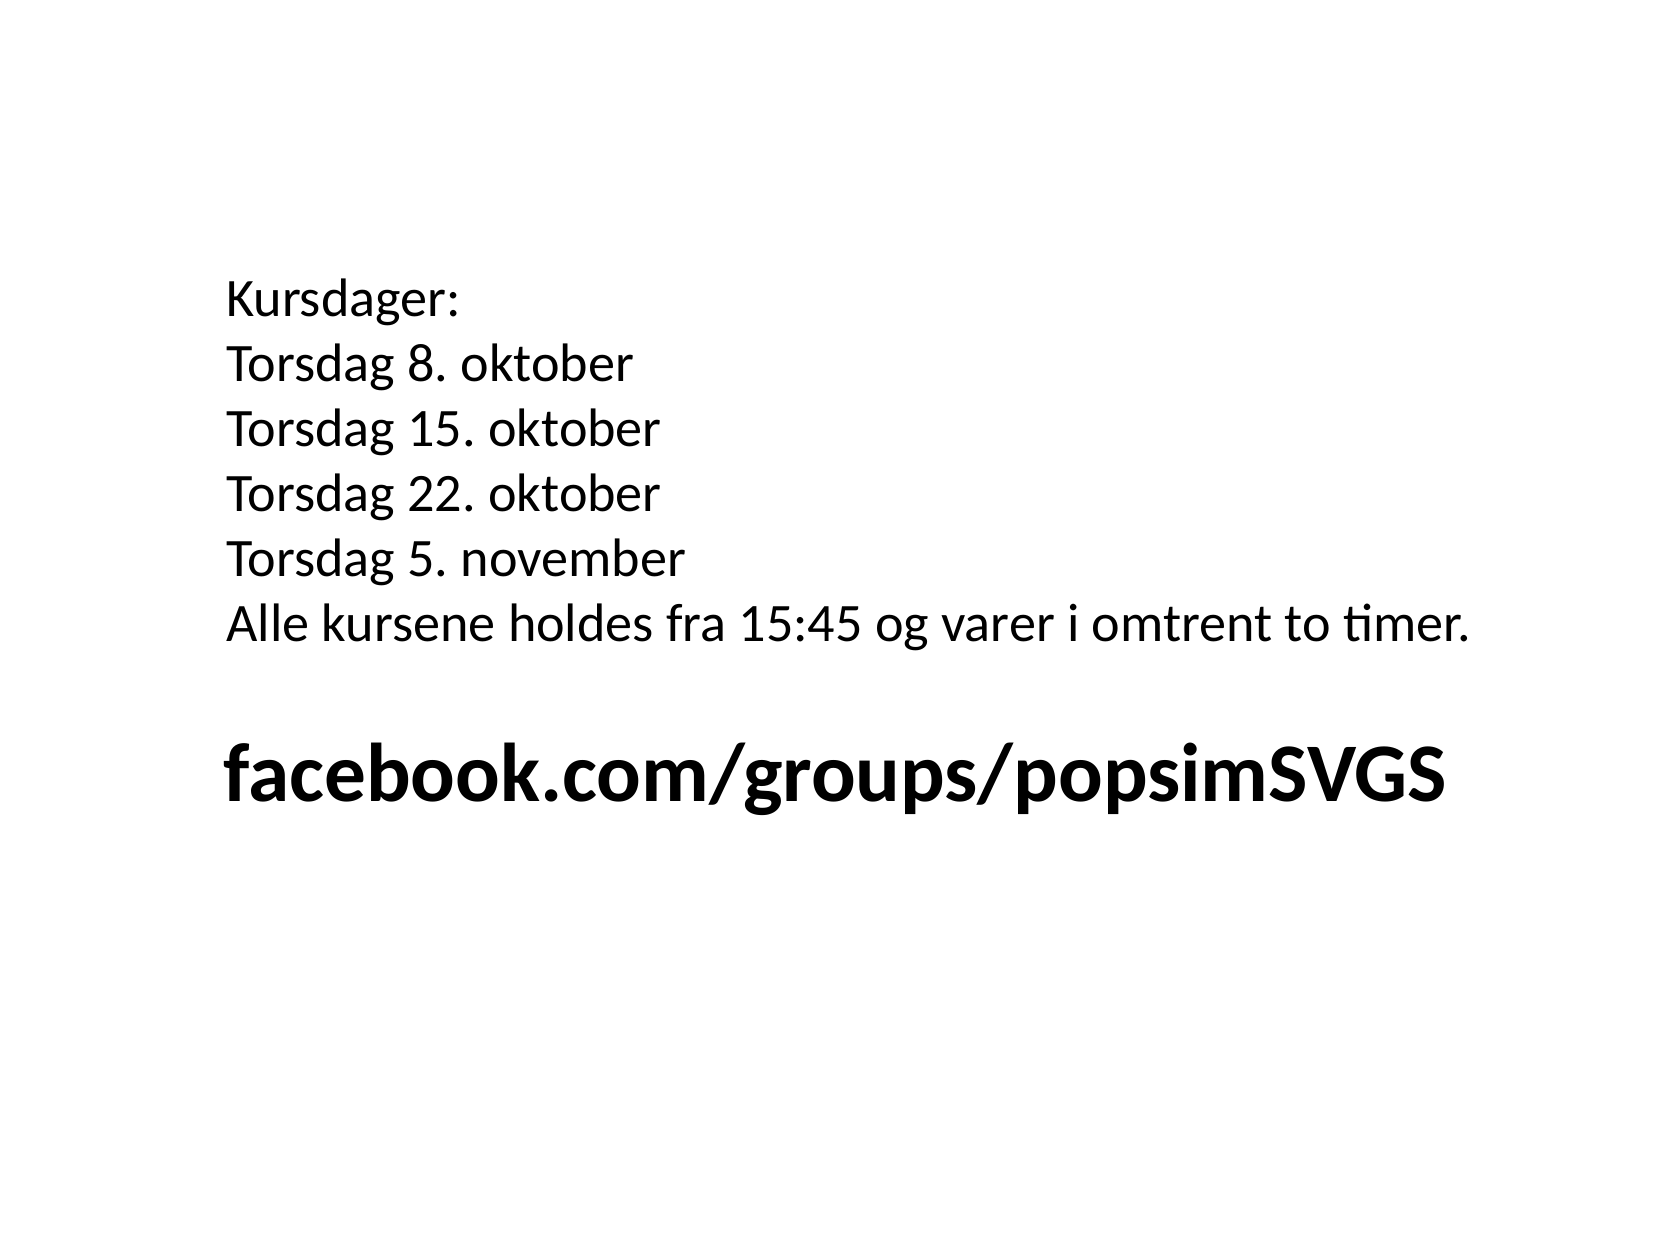

Kursdager:
Torsdag 8. oktober
Torsdag 15. oktober
Torsdag 22. oktober
Torsdag 5. november
Alle kursene holdes fra 15:45 og varer i omtrent to timer.
 facebook.com/groups/popsimSVGS